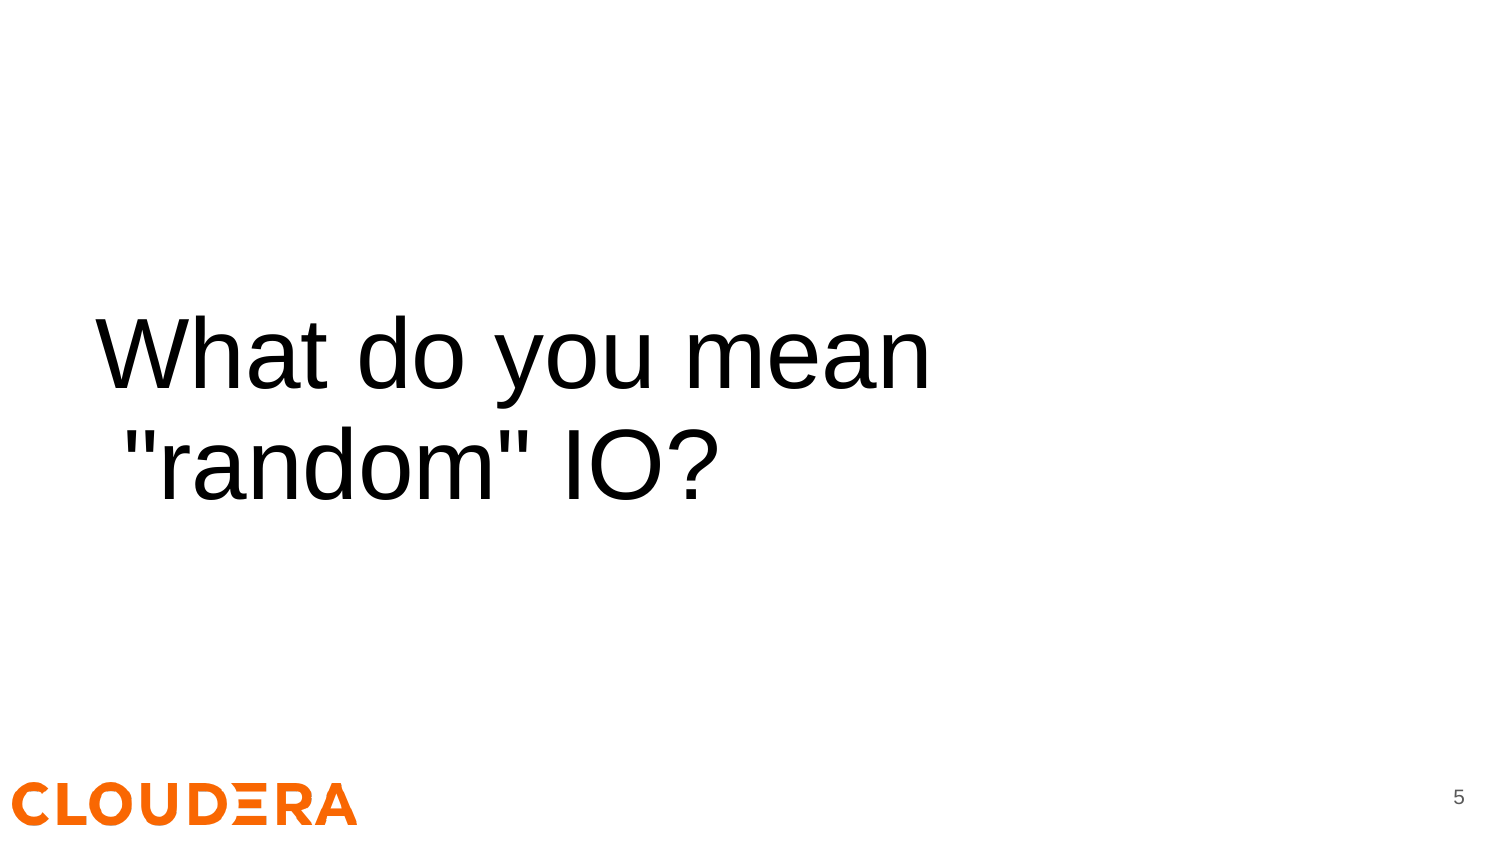

# What do you mean "random" IO?